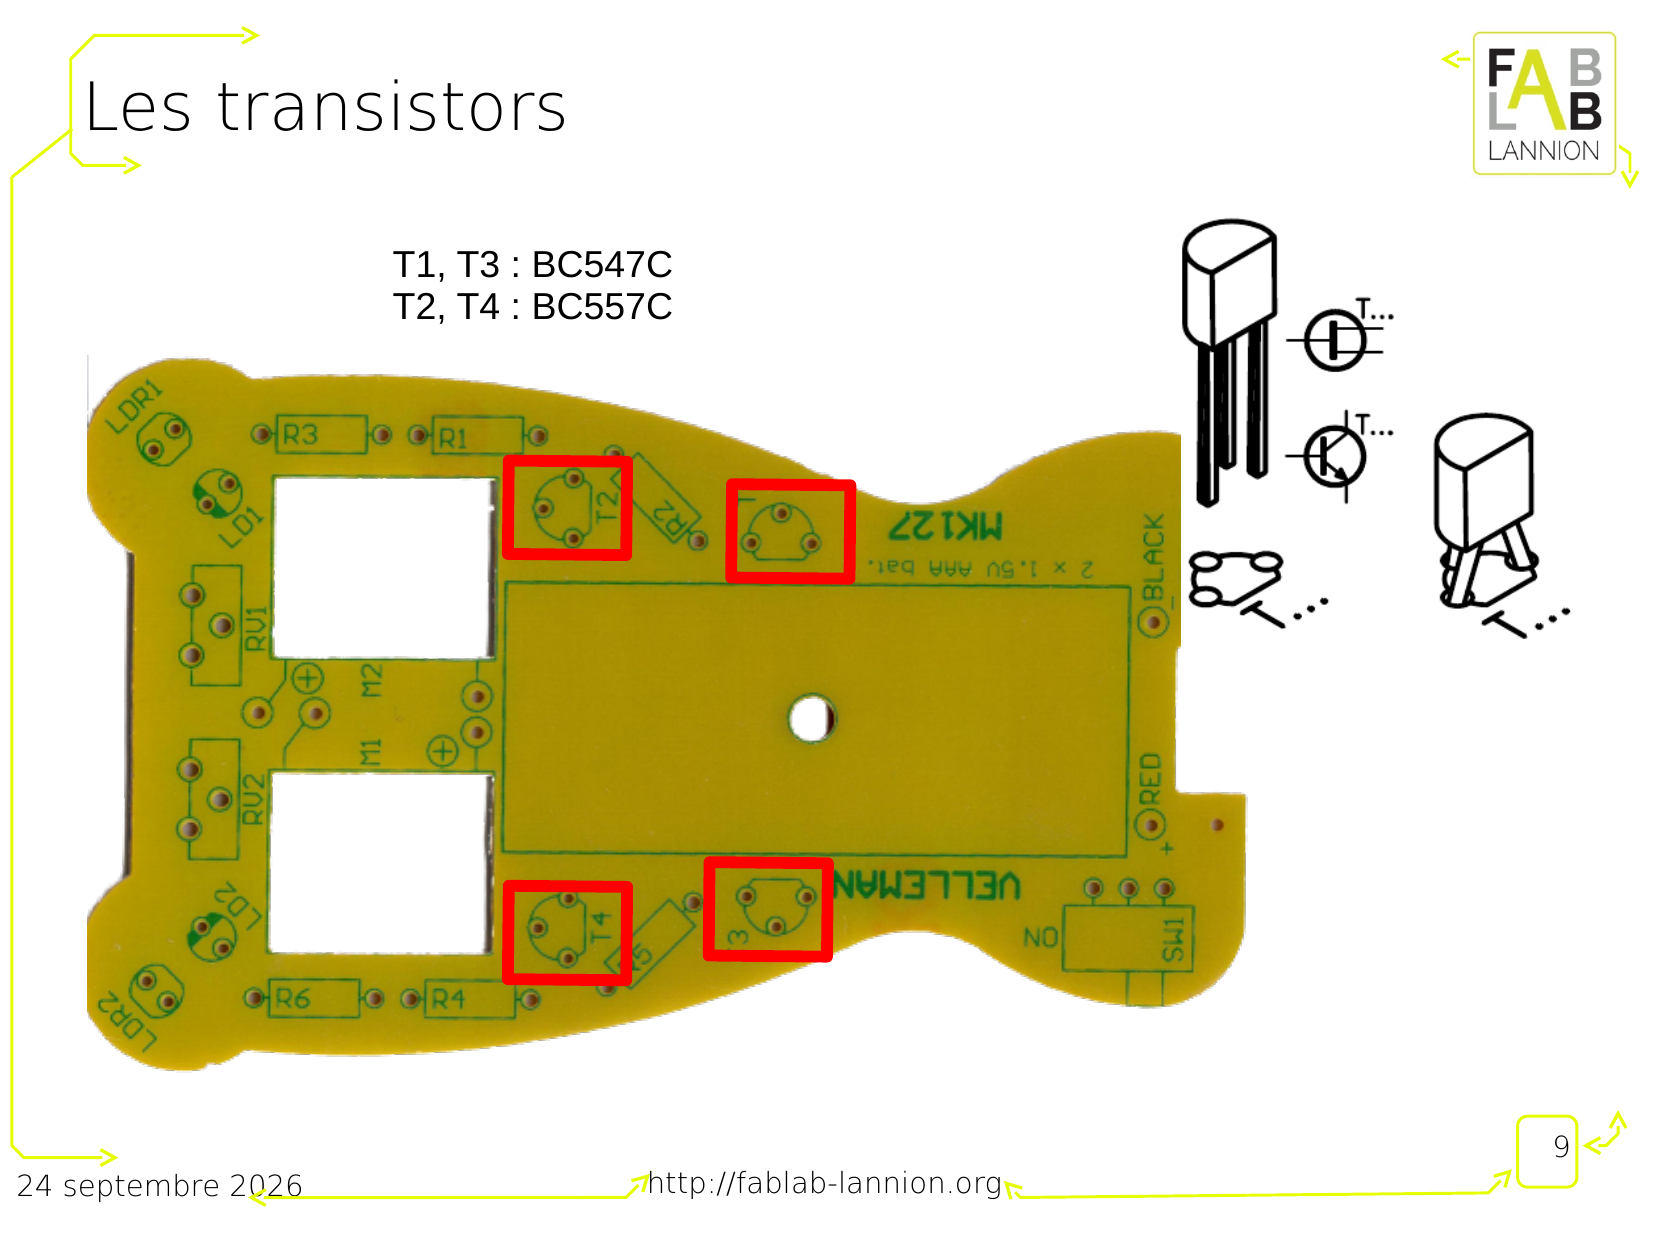

# Les transistors
T1, T3 : BC547C
T2, T4 : BC557C
9